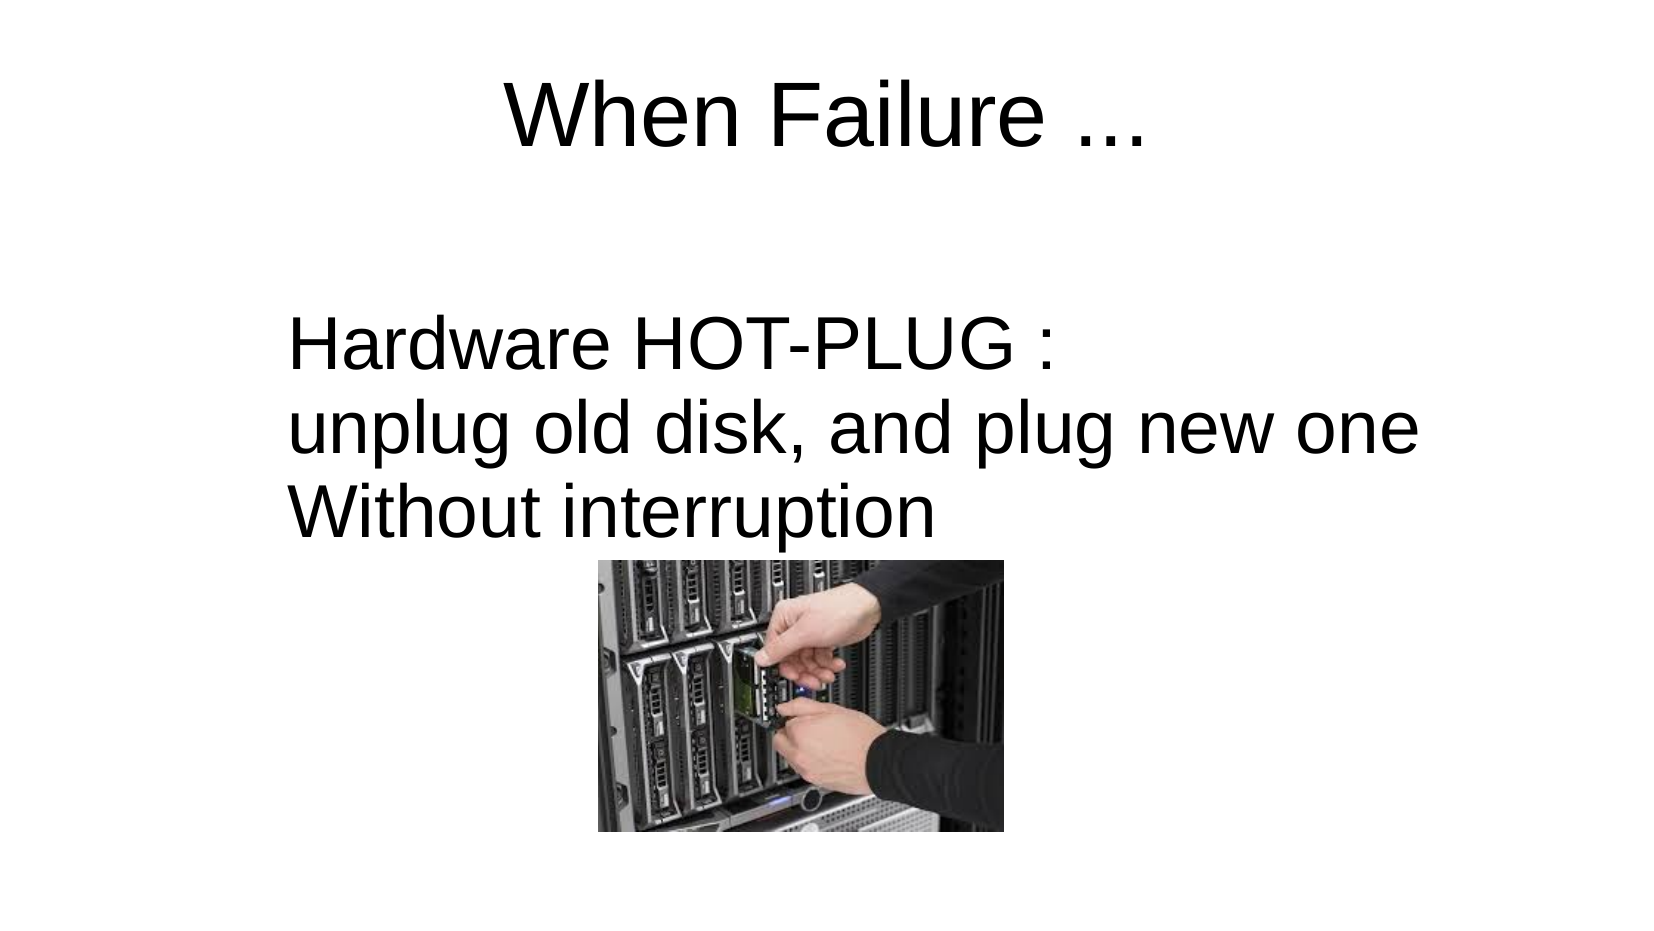

# When Failure ...
Hardware HOT-PLUG :
unplug old disk, and plug new one
Without interruption